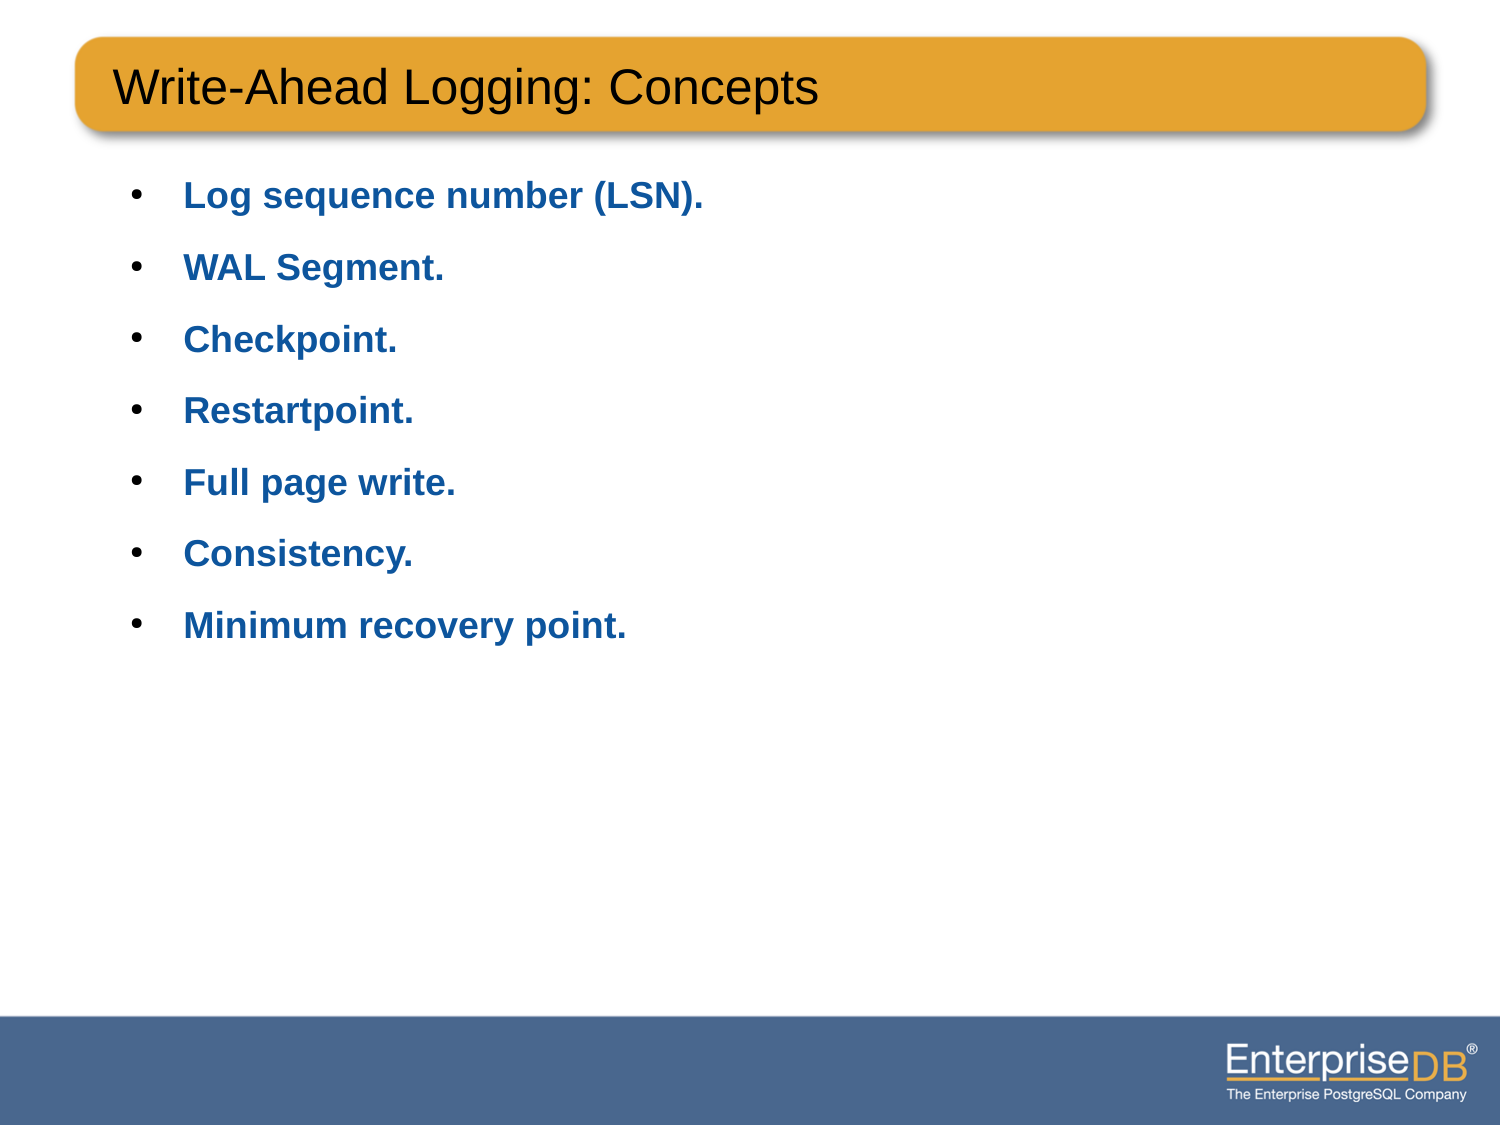

# Write-Ahead Logging: Concepts
Log sequence number (LSN).
WAL Segment.
Checkpoint.
Restartpoint.
Full page write.
Consistency.
Minimum recovery point.